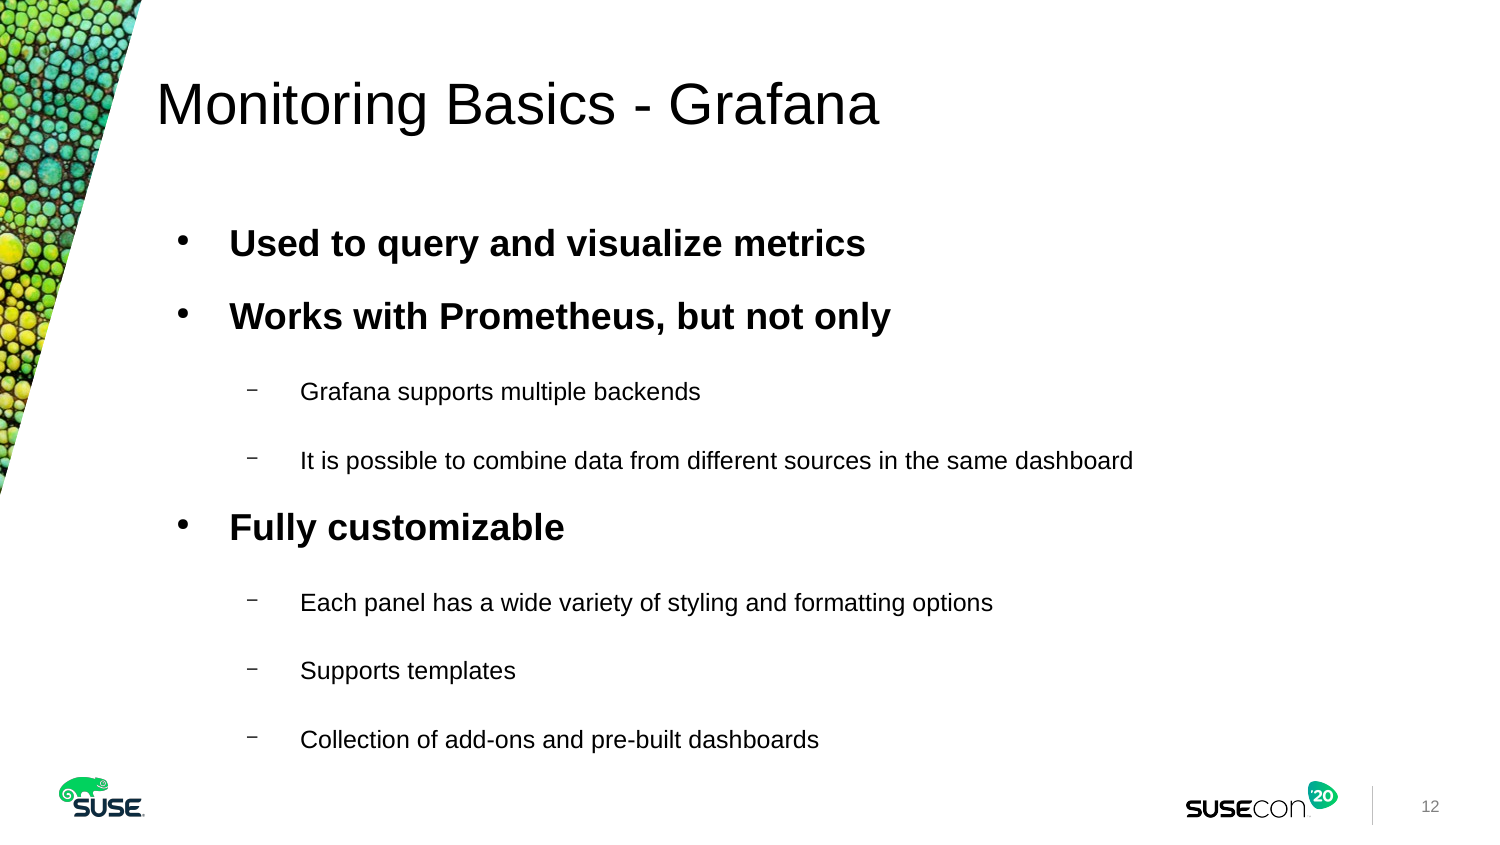

# Monitoring Basics - Grafana
Used to query and visualize metrics
Works with Prometheus, but not only
Grafana supports multiple backends
It is possible to combine data from different sources in the same dashboard
Fully customizable
Each panel has a wide variety of styling and formatting options
Supports templates
Collection of add-ons and pre-built dashboards